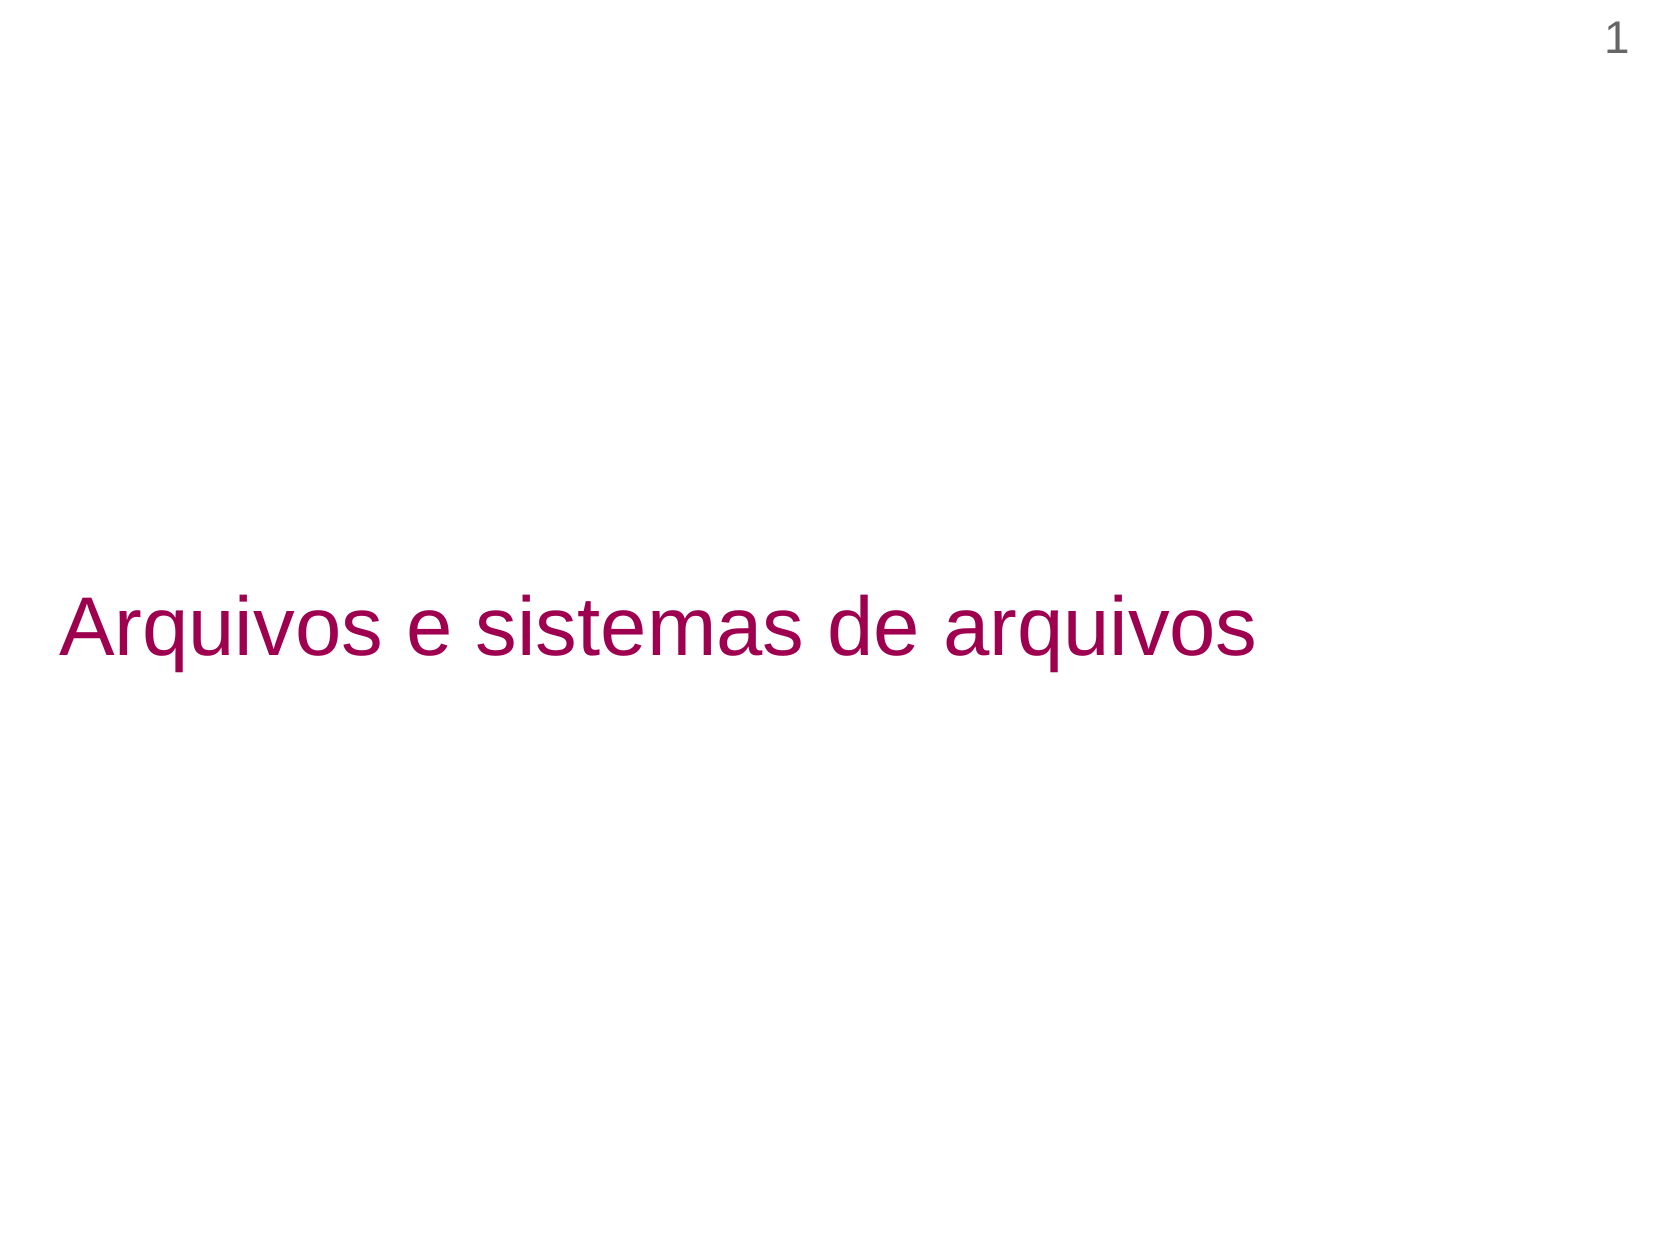

1
# Arquivos e sistemas de arquivos